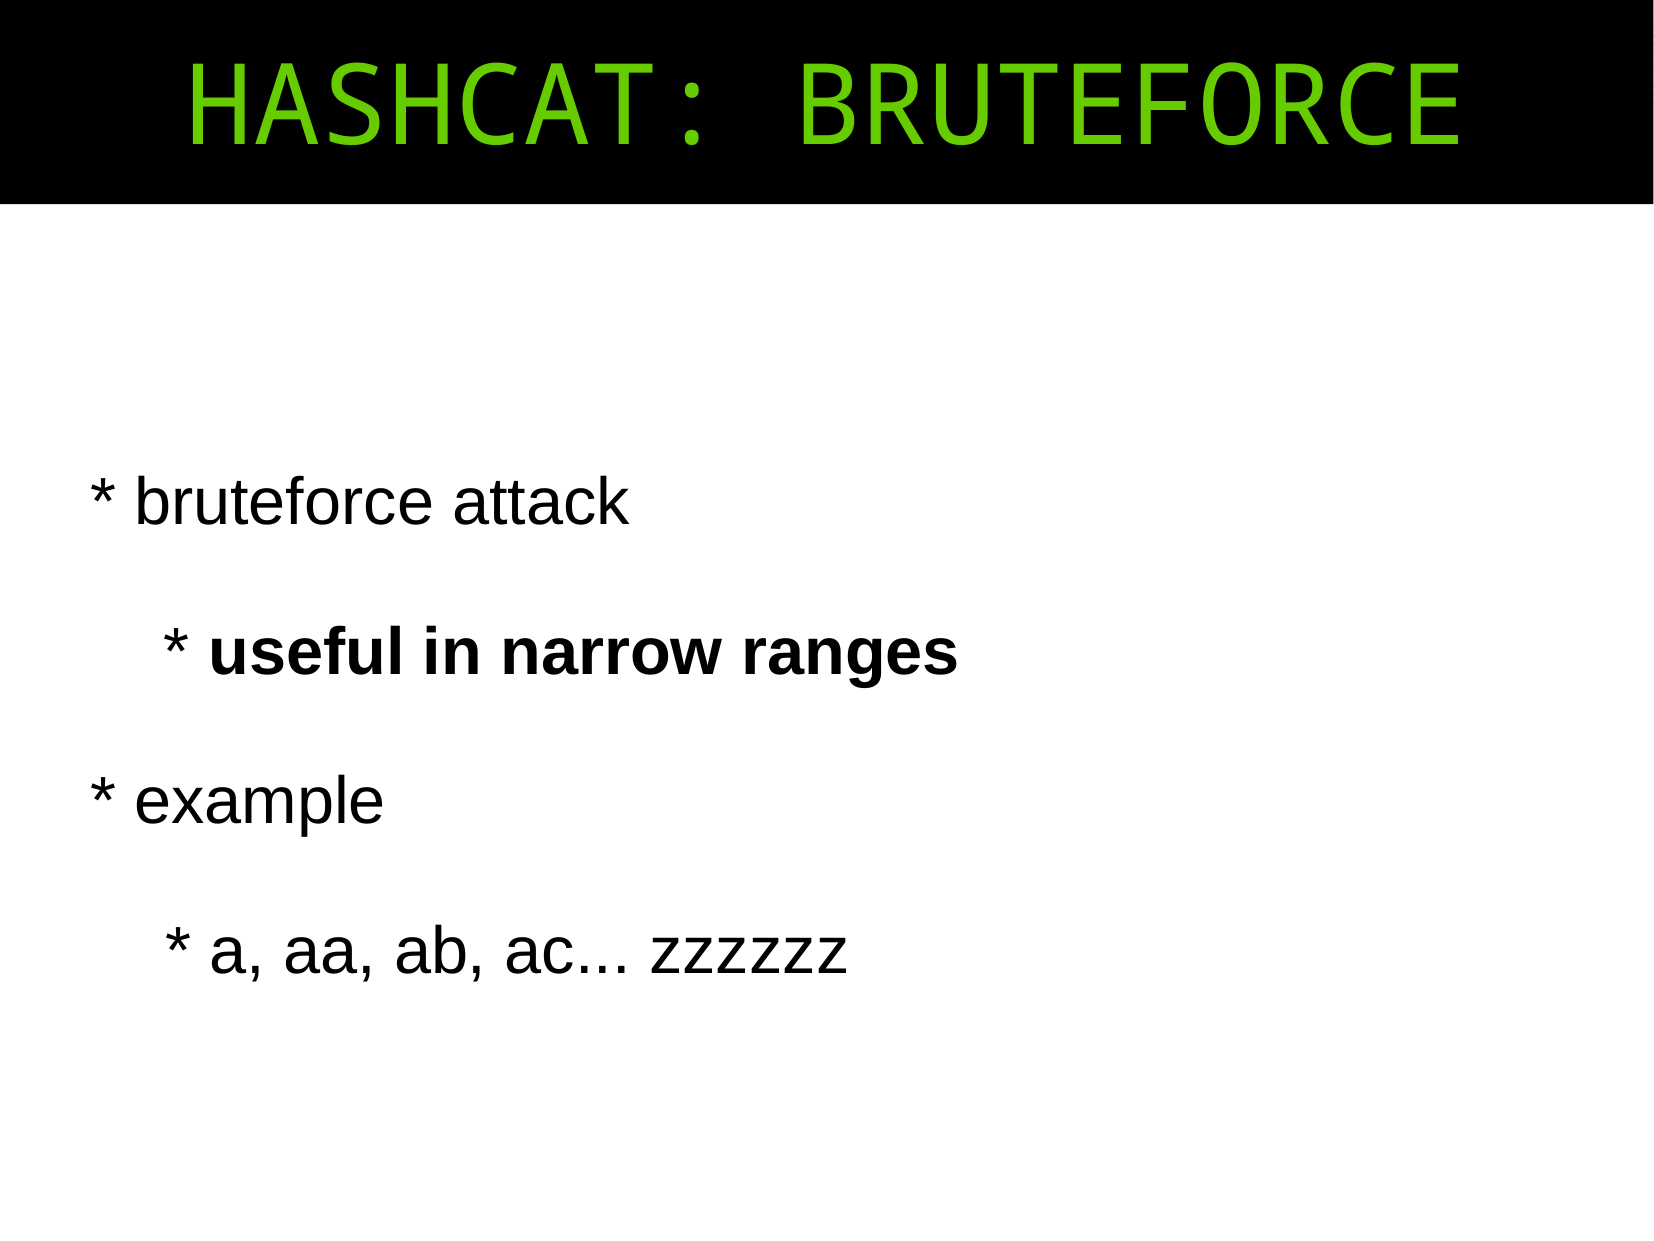

# HASHCAT: BRUTEFORCE
* bruteforce attack
 * useful in narrow ranges
* example
	* a, aa, ab, ac... zzzzzz